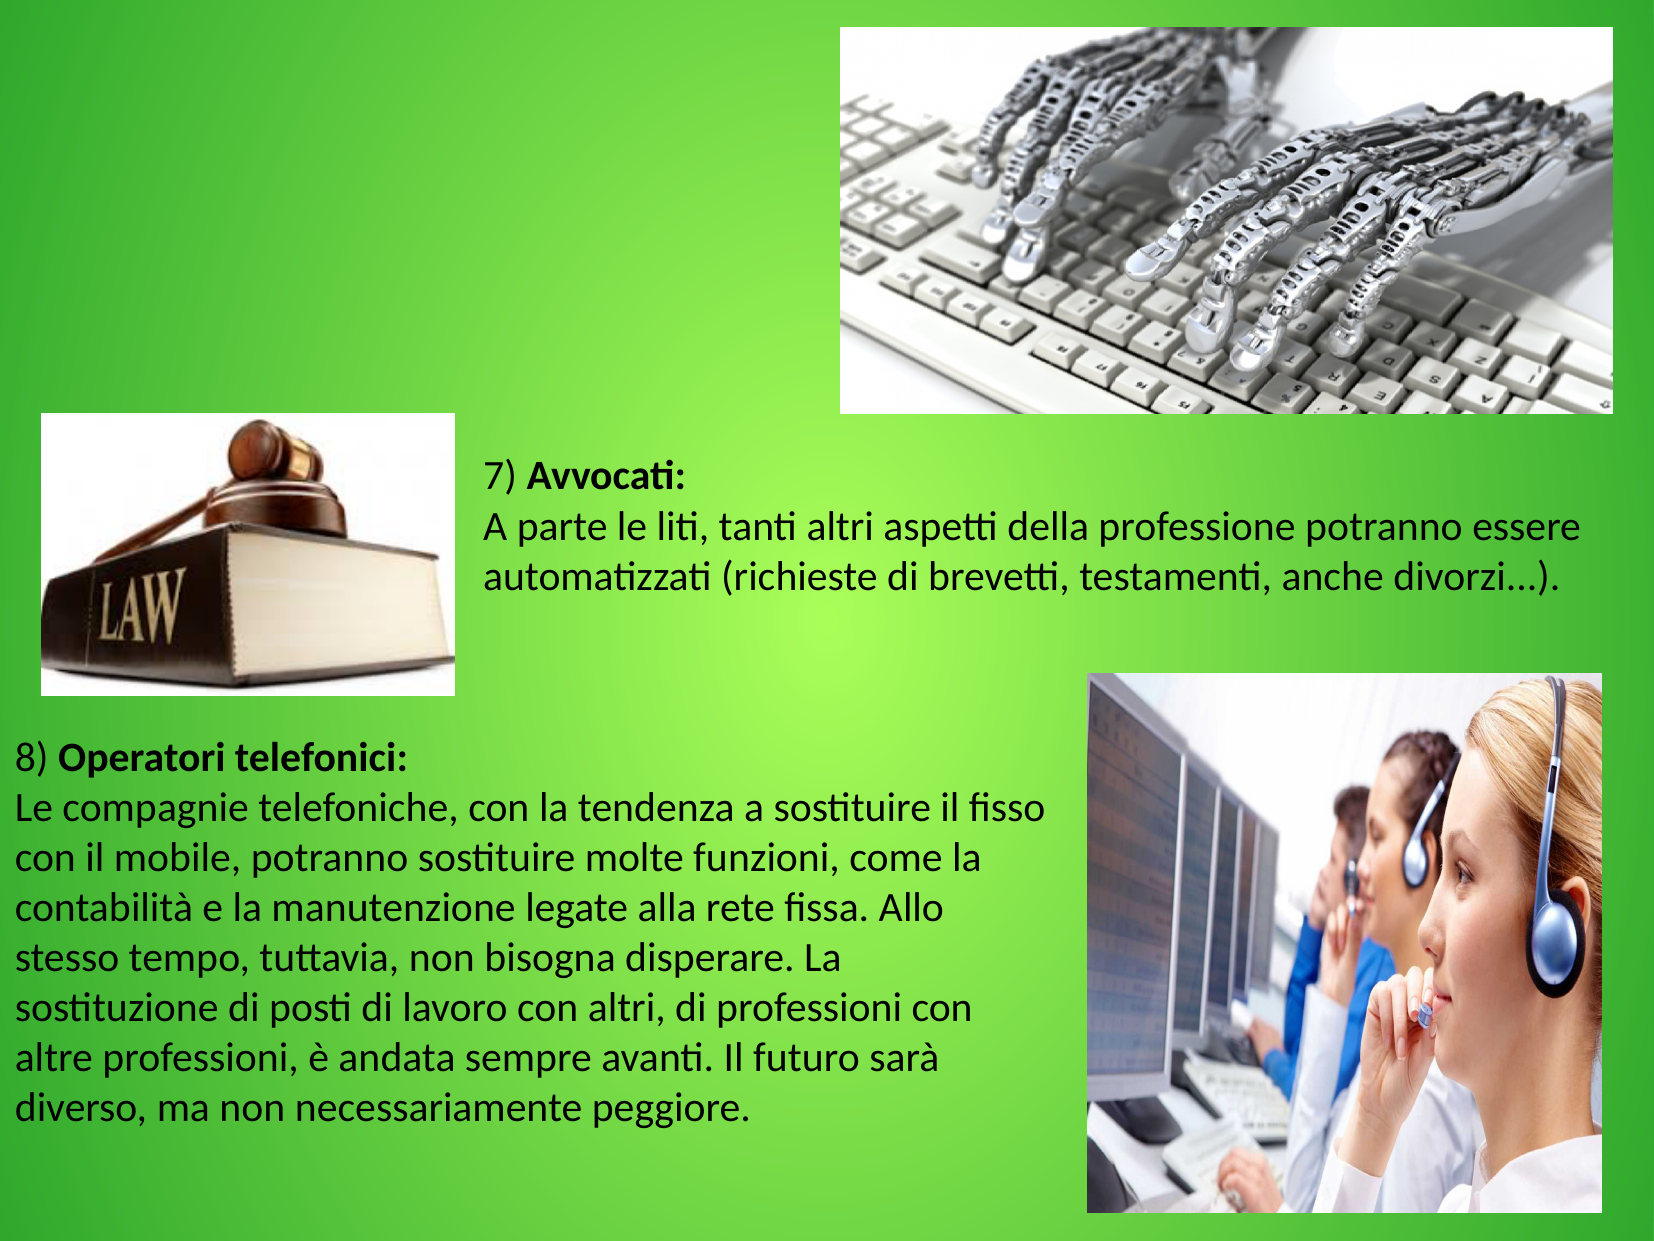

7) Avvocati:
A parte le liti, tanti altri aspetti della professione potranno essere automatizzati (richieste di brevetti, testamenti, anche divorzi...).
8) Operatori telefonici:
Le compagnie telefoniche, con la tendenza a sostituire il fisso con il mobile, potranno sostituire molte funzioni, come la contabilità e la manutenzione legate alla rete fissa. Allo stesso tempo, tuttavia, non bisogna disperare. La sostituzione di posti di lavoro con altri, di professioni con altre professioni, è andata sempre avanti. Il futuro sarà diverso, ma non necessariamente peggiore.
6) Giornalisti:
Ci sono già degli algoritmi che permettono alle agenzie di stampa di mettere assieme dei pezzi e di collocarli sui siti di notizie senza interazione umana. Dei “giornalisti robot” già scrivono migliaia di articoli al trimestre per la Associated Press.